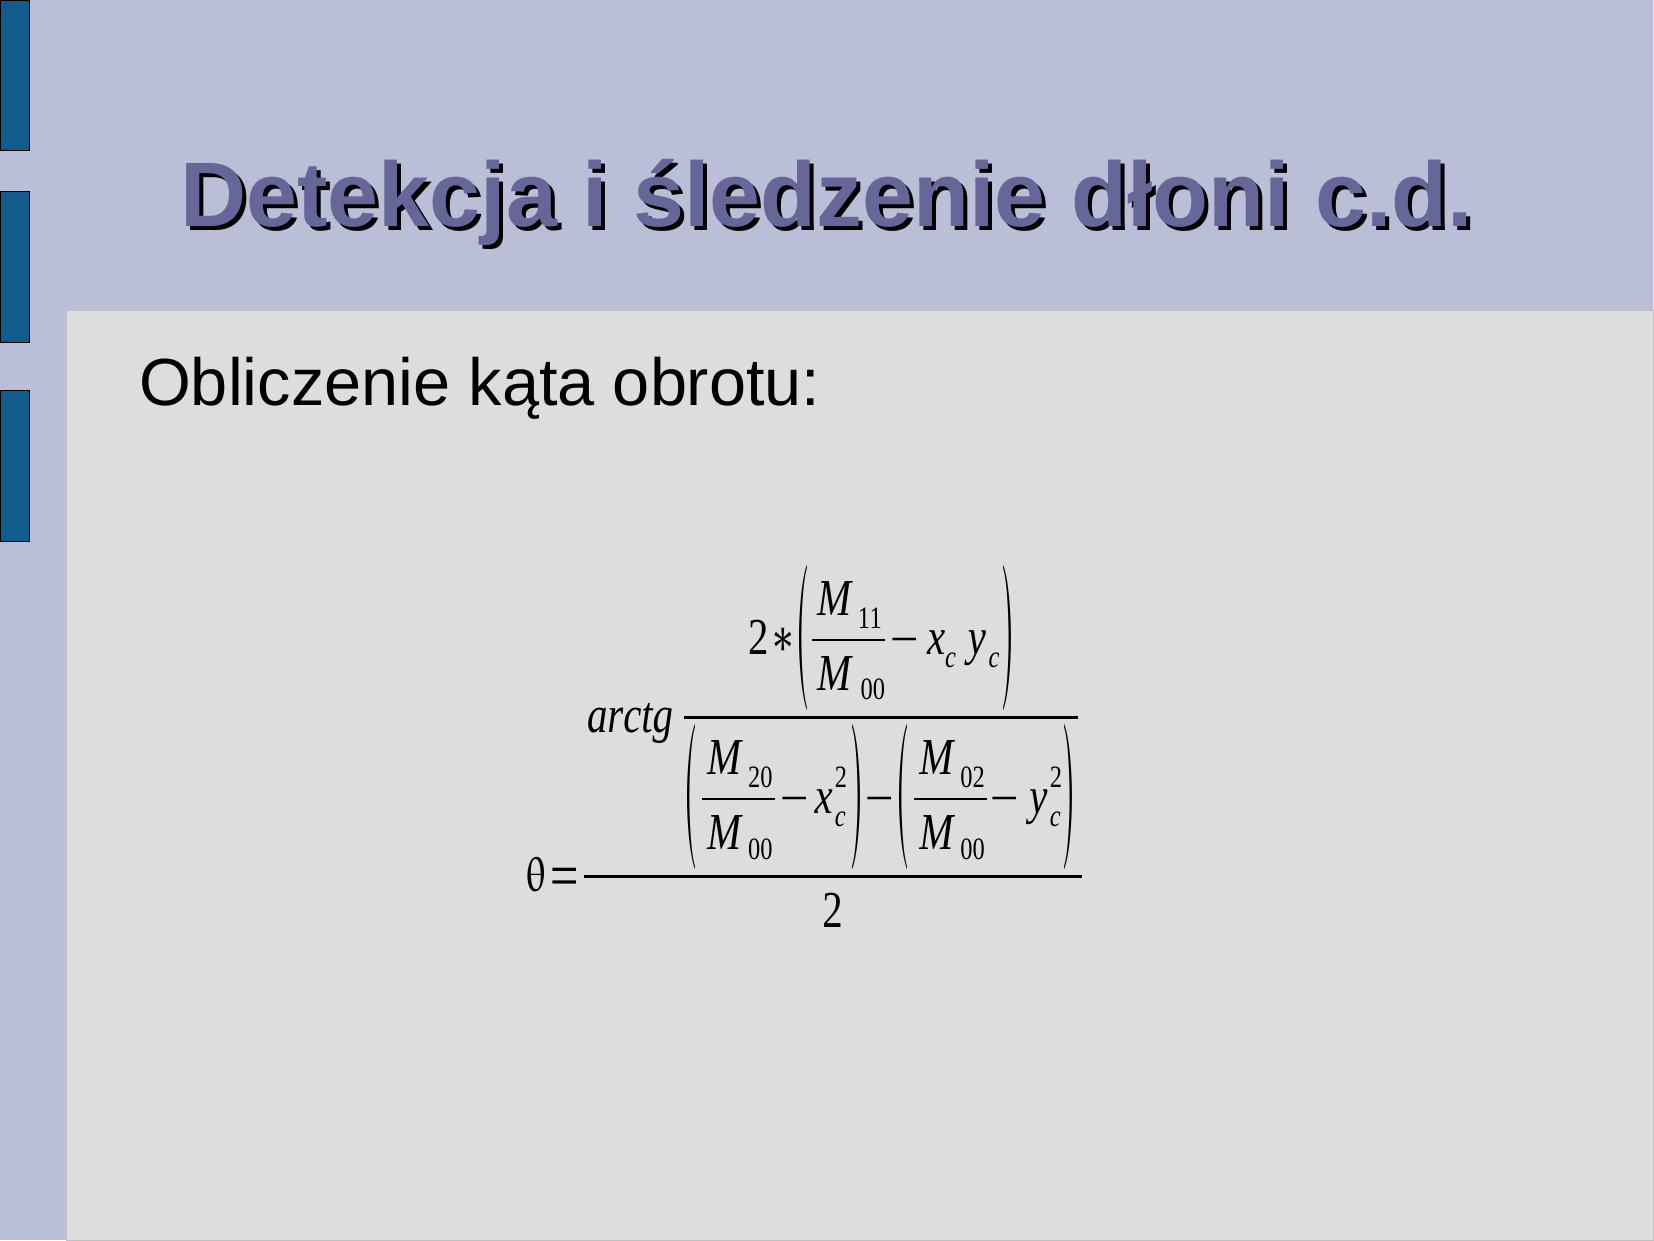

# Detekcja i śledzenie dłoni c.d.
Obliczenie kąta obrotu: